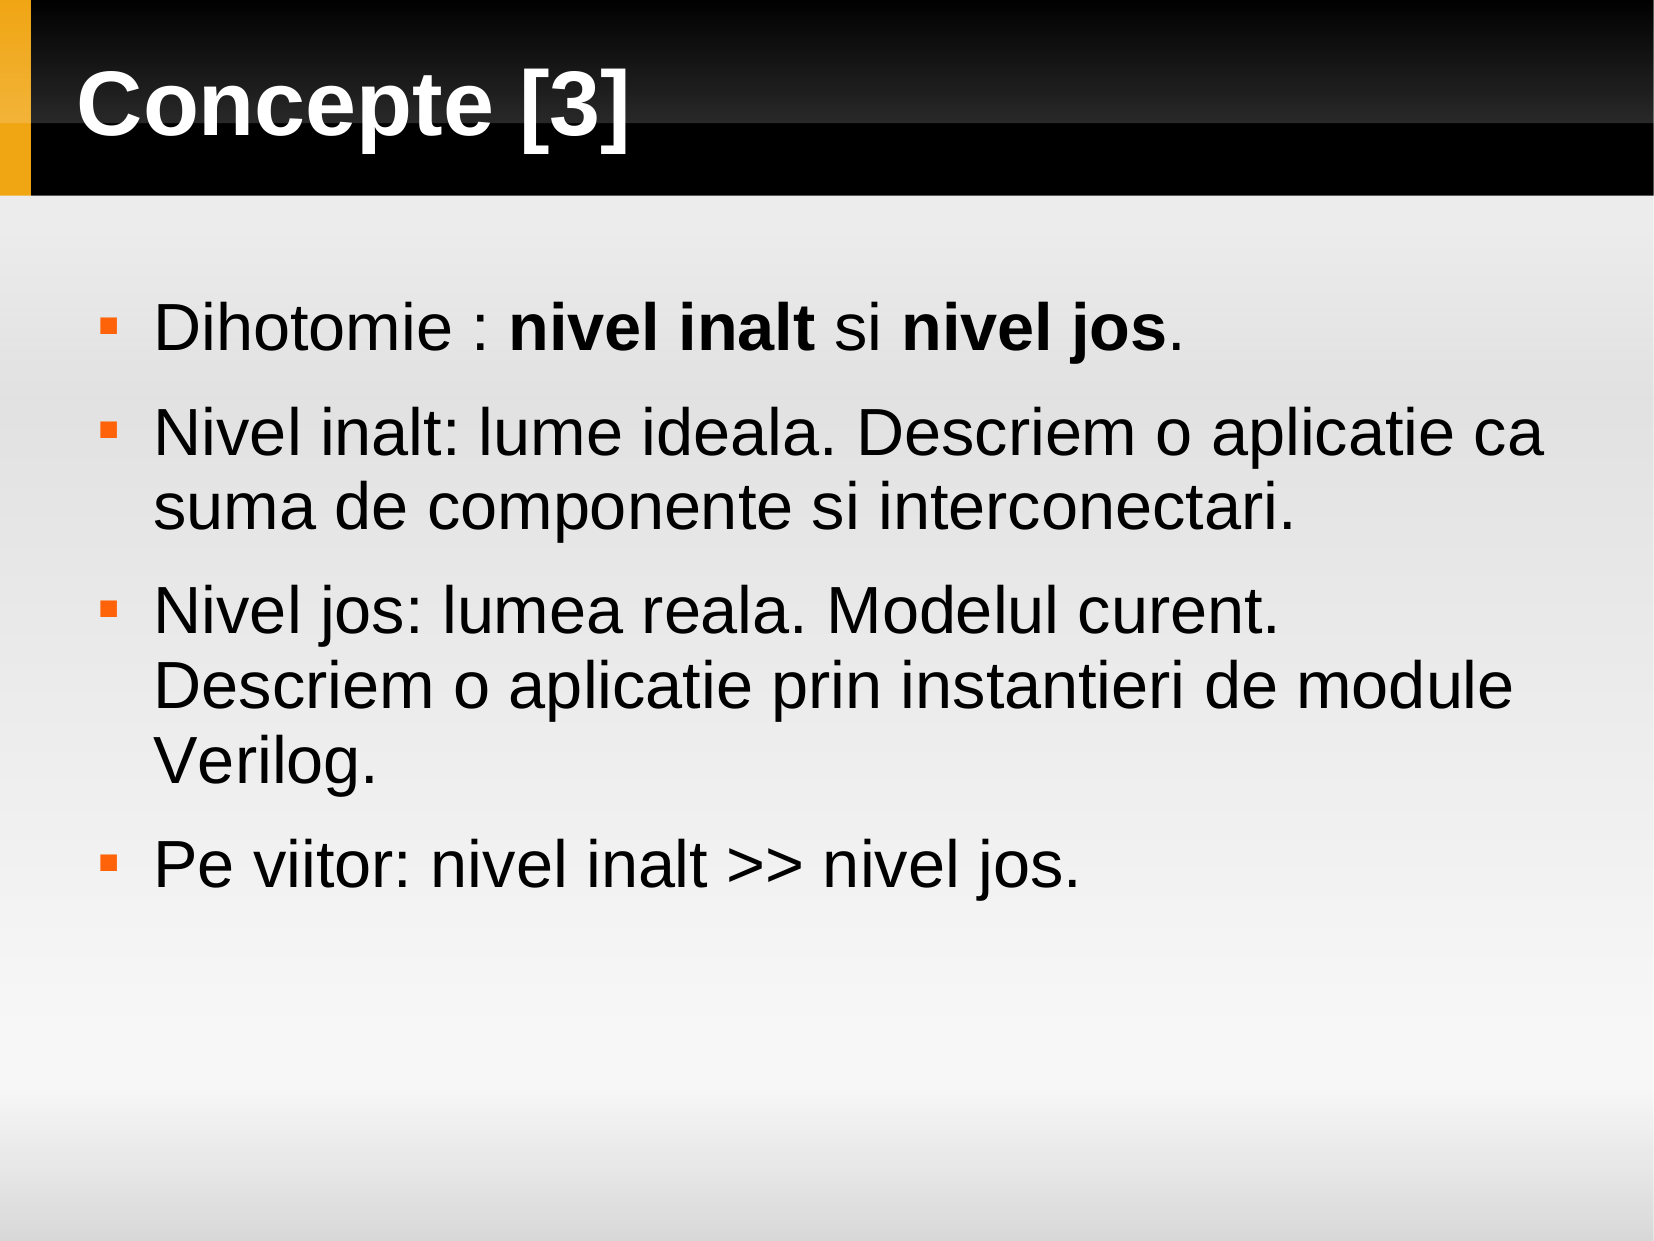

# Concepte [3]
Dihotomie : nivel inalt si nivel jos.
Nivel inalt: lume ideala. Descriem o aplicatie ca suma de componente si interconectari.
Nivel jos: lumea reala. Modelul curent. Descriem o aplicatie prin instantieri de module Verilog.
Pe viitor: nivel inalt >> nivel jos.